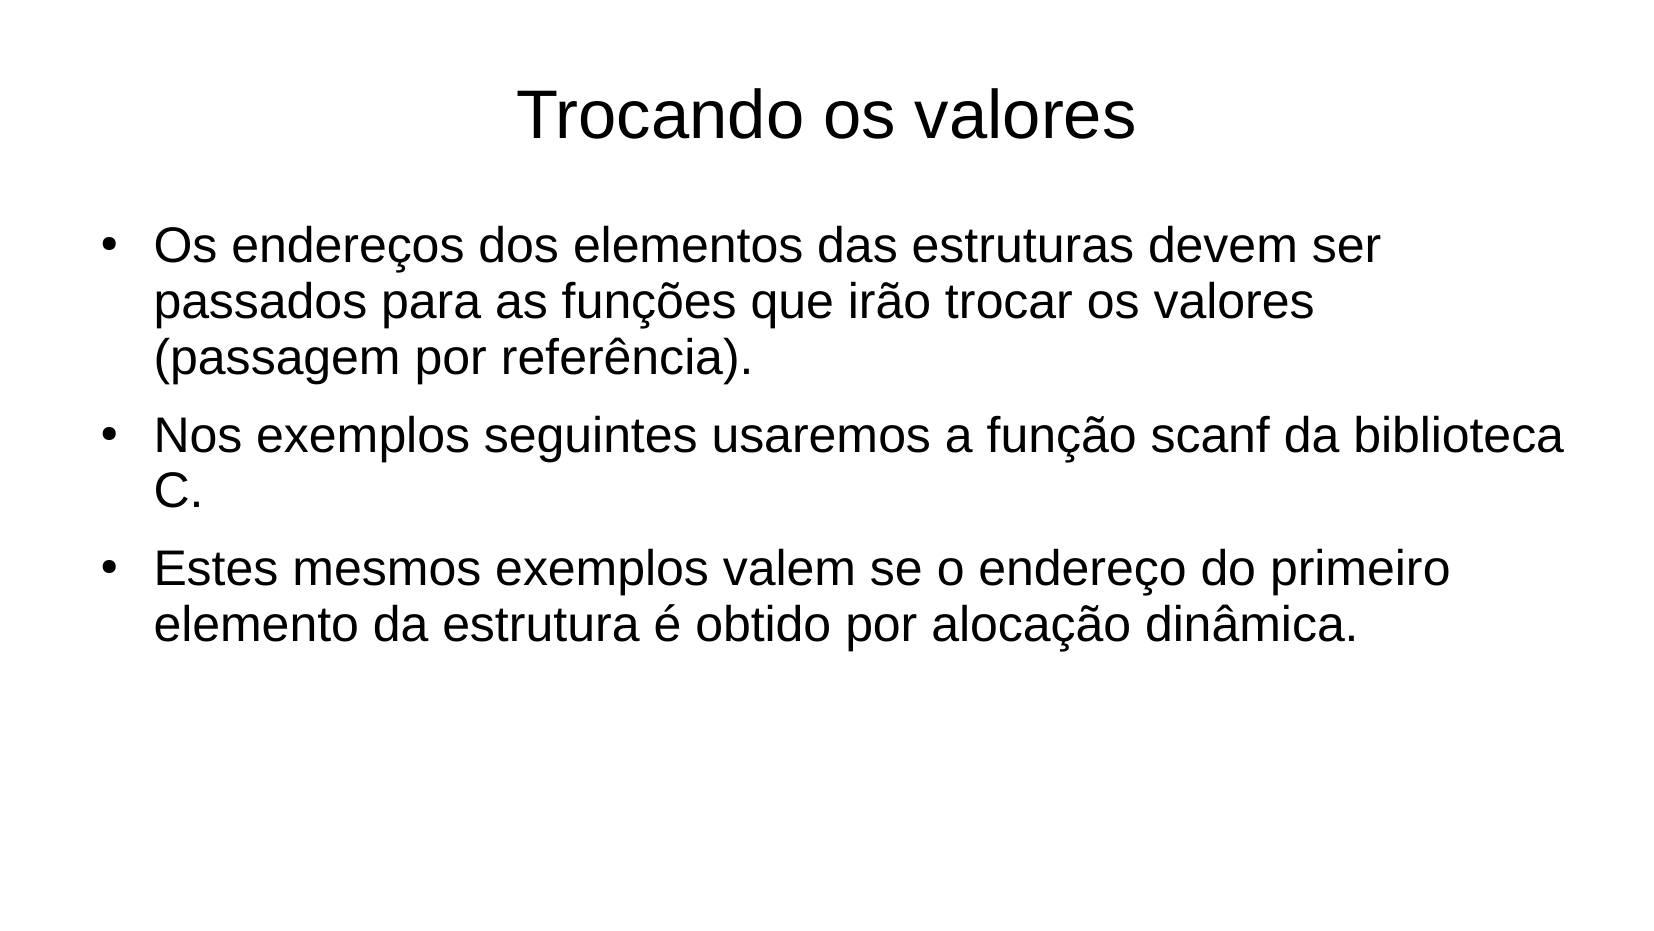

# Trocando os valores
Os endereços dos elementos das estruturas devem ser passados para as funções que irão trocar os valores (passagem por referência).
Nos exemplos seguintes usaremos a função scanf da biblioteca C.
Estes mesmos exemplos valem se o endereço do primeiro elemento da estrutura é obtido por alocação dinâmica.